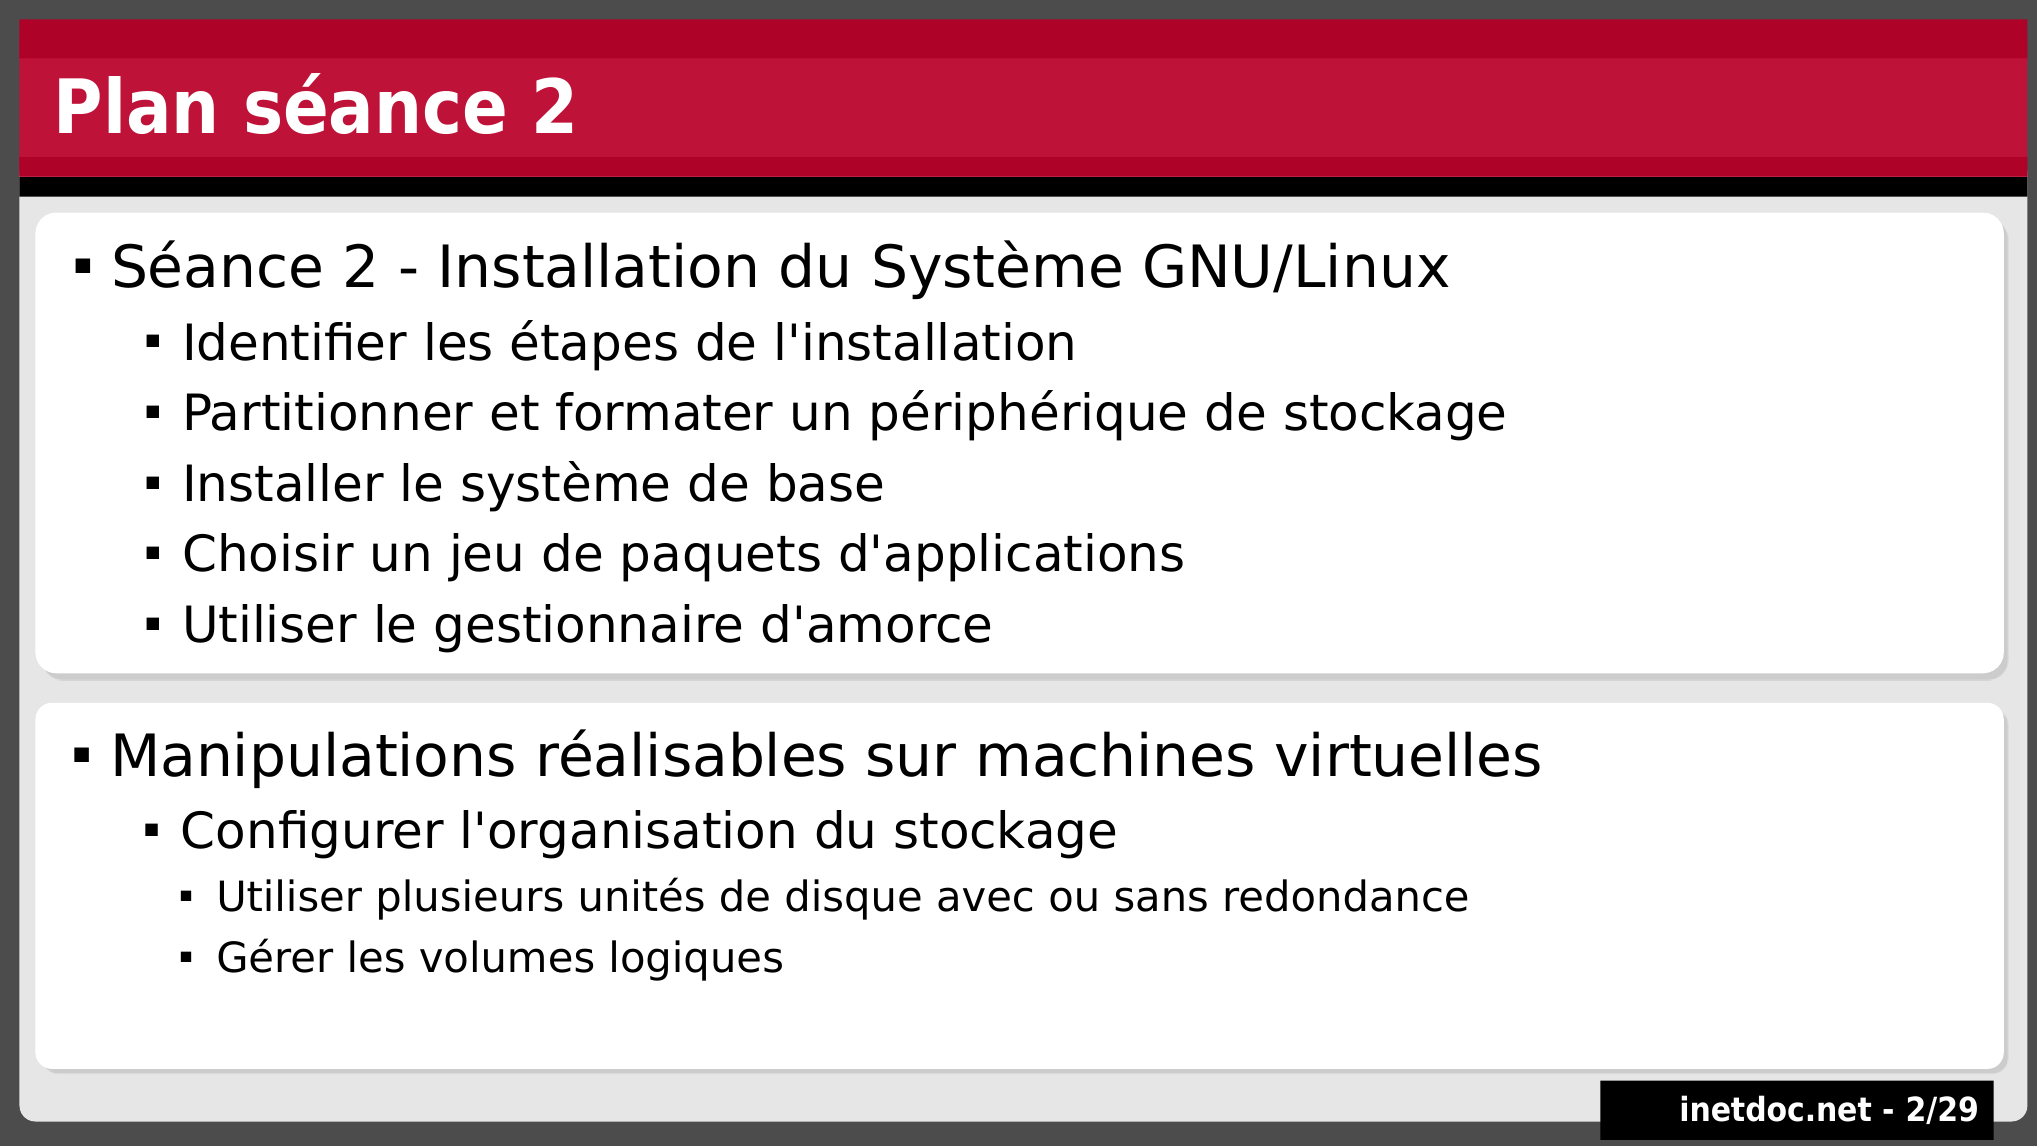

Plan séance 2
Séance 2 - Installation du Système GNU/Linux
Identifier les étapes de l'installation
Partitionner et formater un périphérique de stockage
Installer le système de base
Choisir un jeu de paquets d'applications
Utiliser le gestionnaire d'amorce
Manipulations réalisables sur machines virtuelles
Configurer l'organisation du stockage
Utiliser plusieurs unités de disque avec ou sans redondance
Gérer les volumes logiques
inetdoc.net - /29